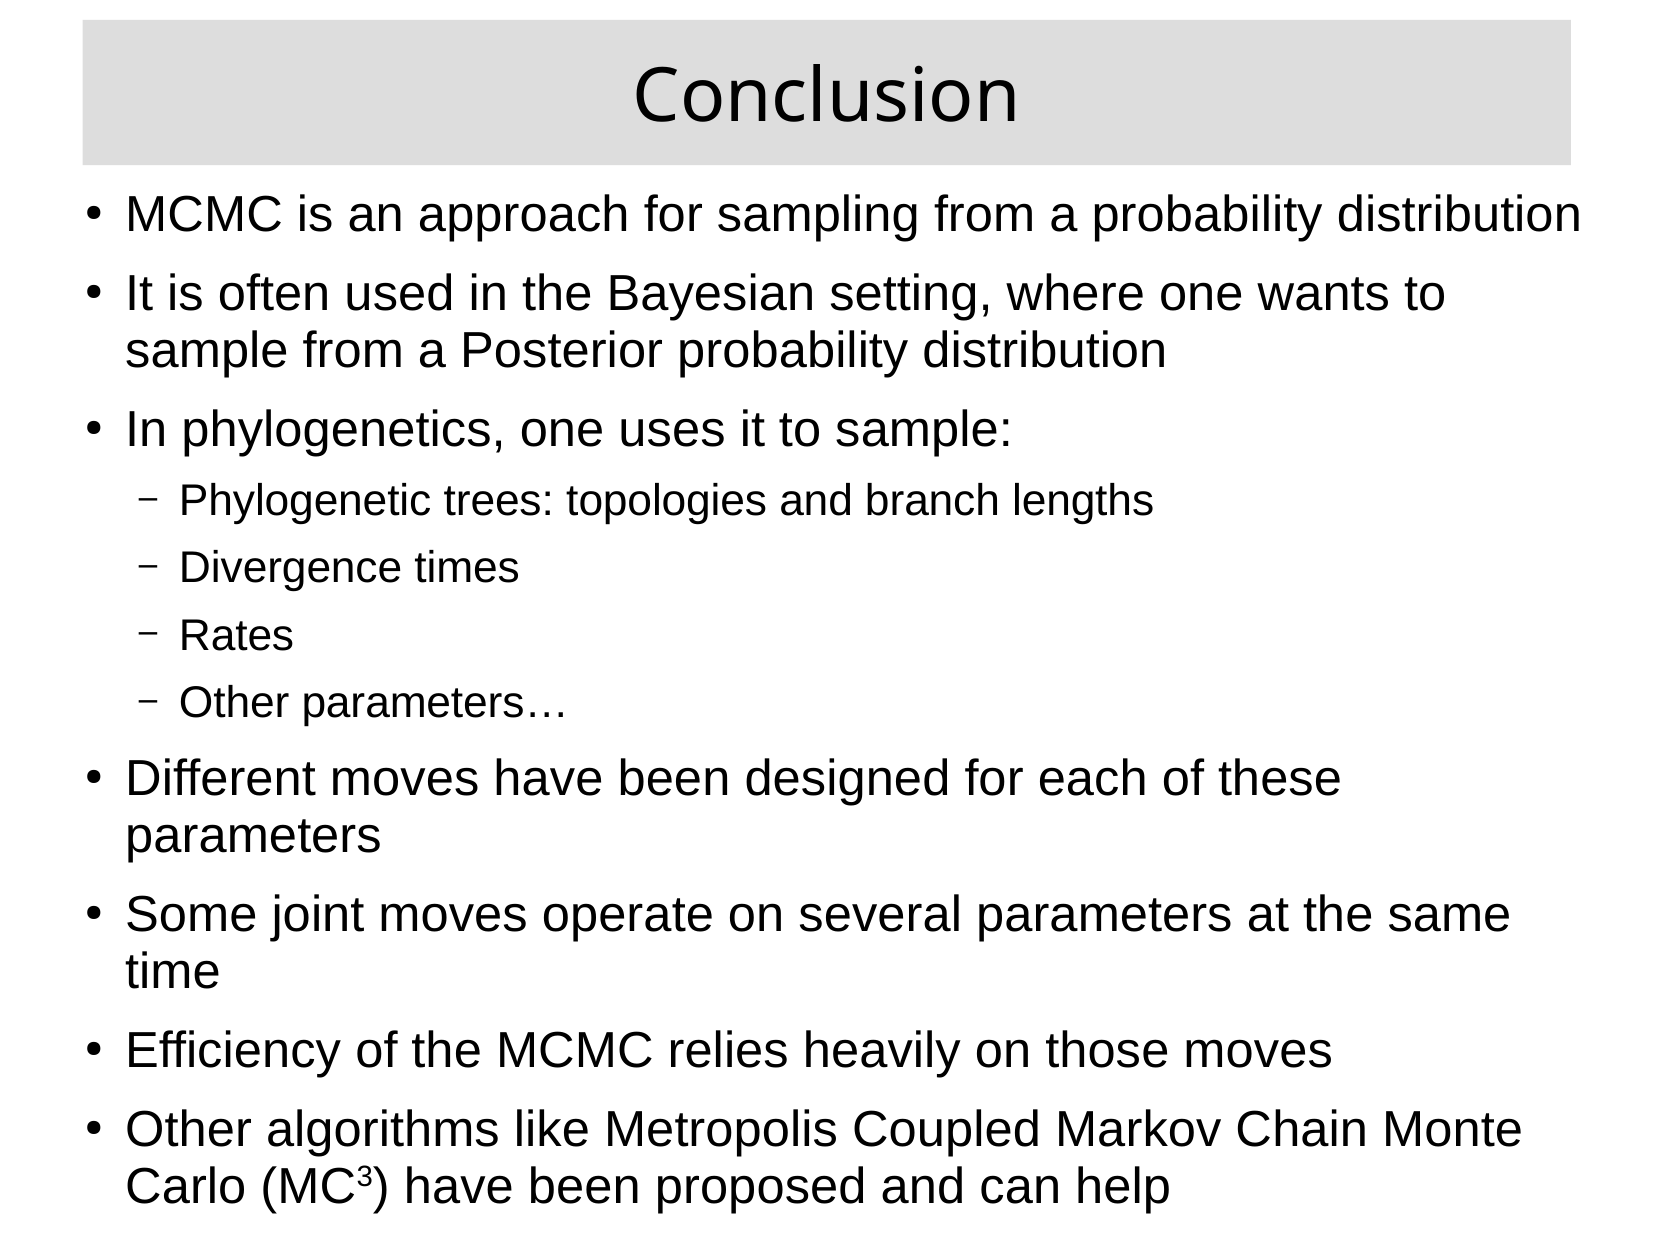

# Conclusion
MCMC is an approach for sampling from a probability distribution
It is often used in the Bayesian setting, where one wants to sample from a Posterior probability distribution
In phylogenetics, one uses it to sample:
Phylogenetic trees: topologies and branch lengths
Divergence times
Rates
Other parameters…
Different moves have been designed for each of these parameters
Some joint moves operate on several parameters at the same time
Efficiency of the MCMC relies heavily on those moves
Other algorithms like Metropolis Coupled Markov Chain Monte Carlo (MC3) have been proposed and can help